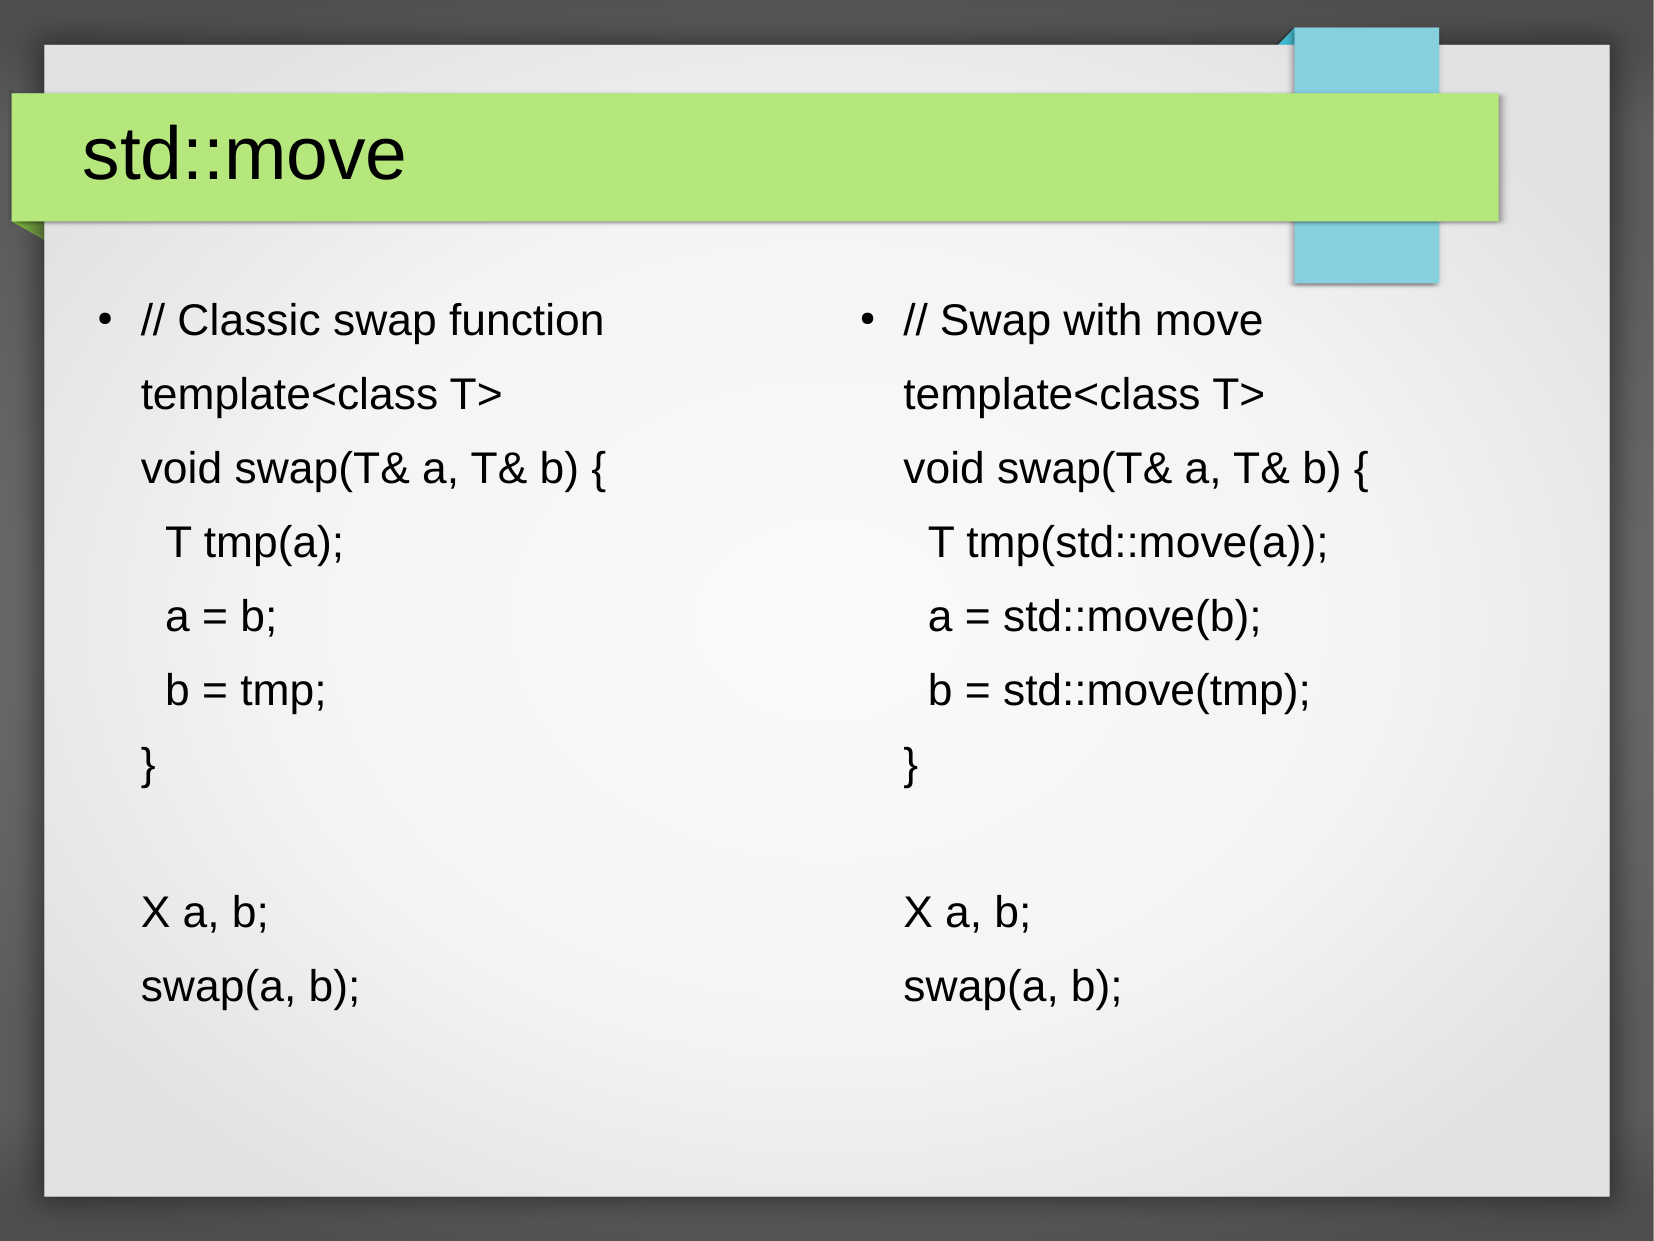

# std::move
// Classic swap function
template<class T>
void swap(T& a, T& b) {
 T tmp(a);
 a = b;
 b = tmp;
}
X a, b;
swap(a, b);
// Swap with move
template<class T>
void swap(T& a, T& b) {
 T tmp(std::move(a));
 a = std::move(b);
 b = std::move(tmp);
}
X a, b;
swap(a, b);